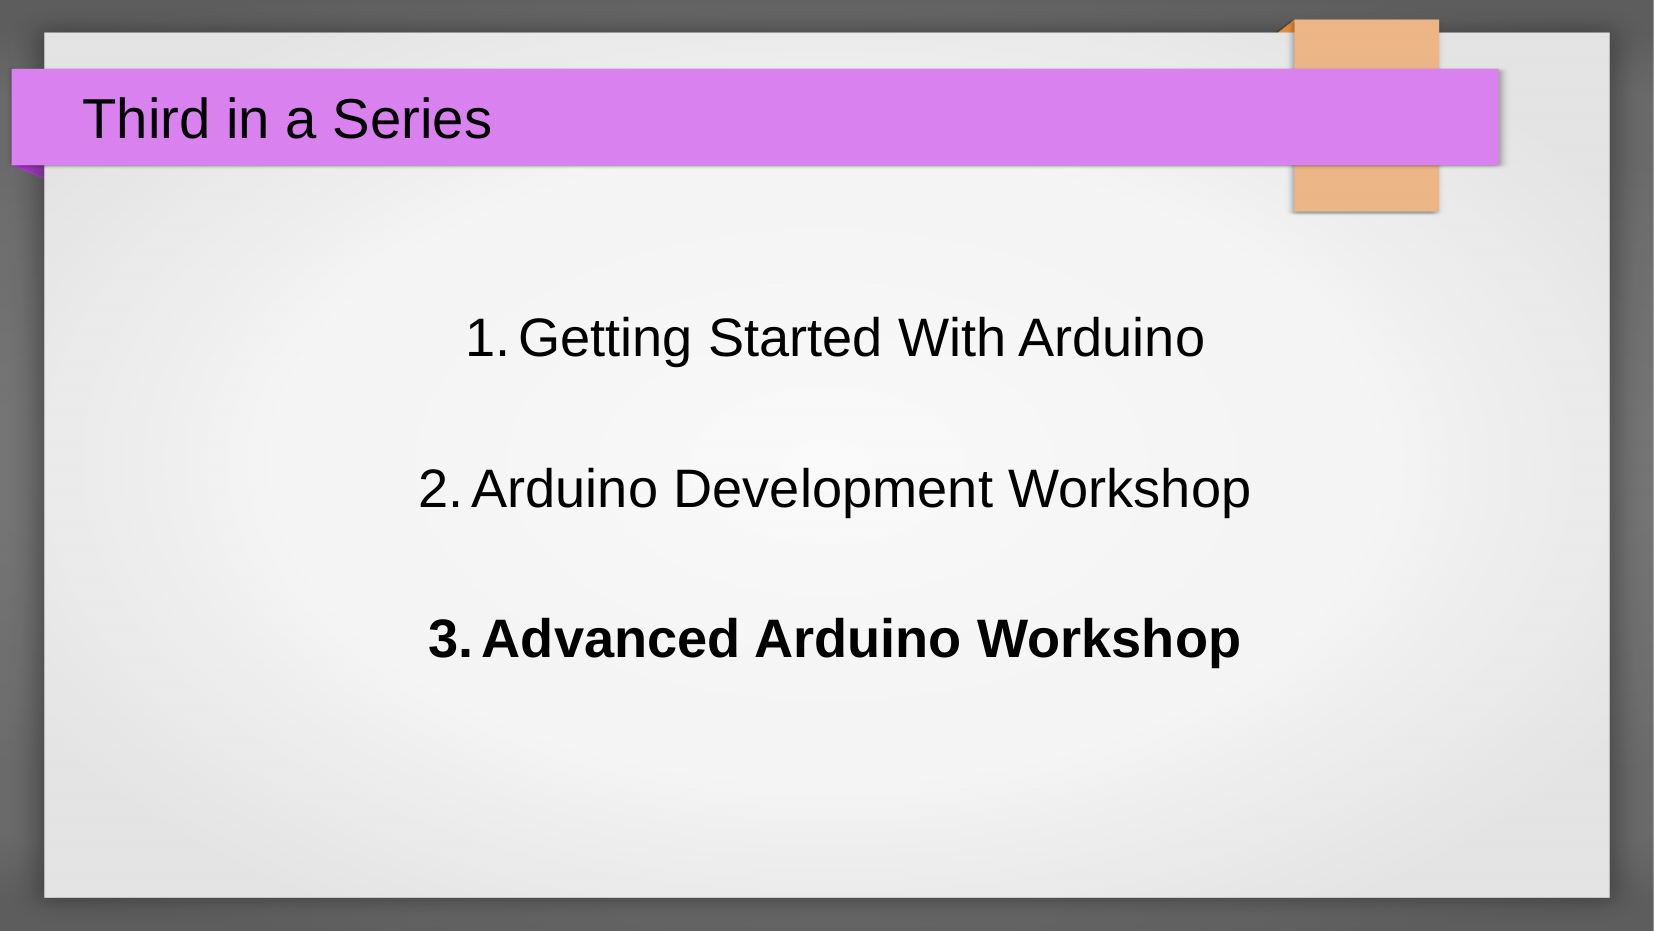

# Third in a Series
Getting Started With Arduino
Arduino Development Workshop
Advanced Arduino Workshop